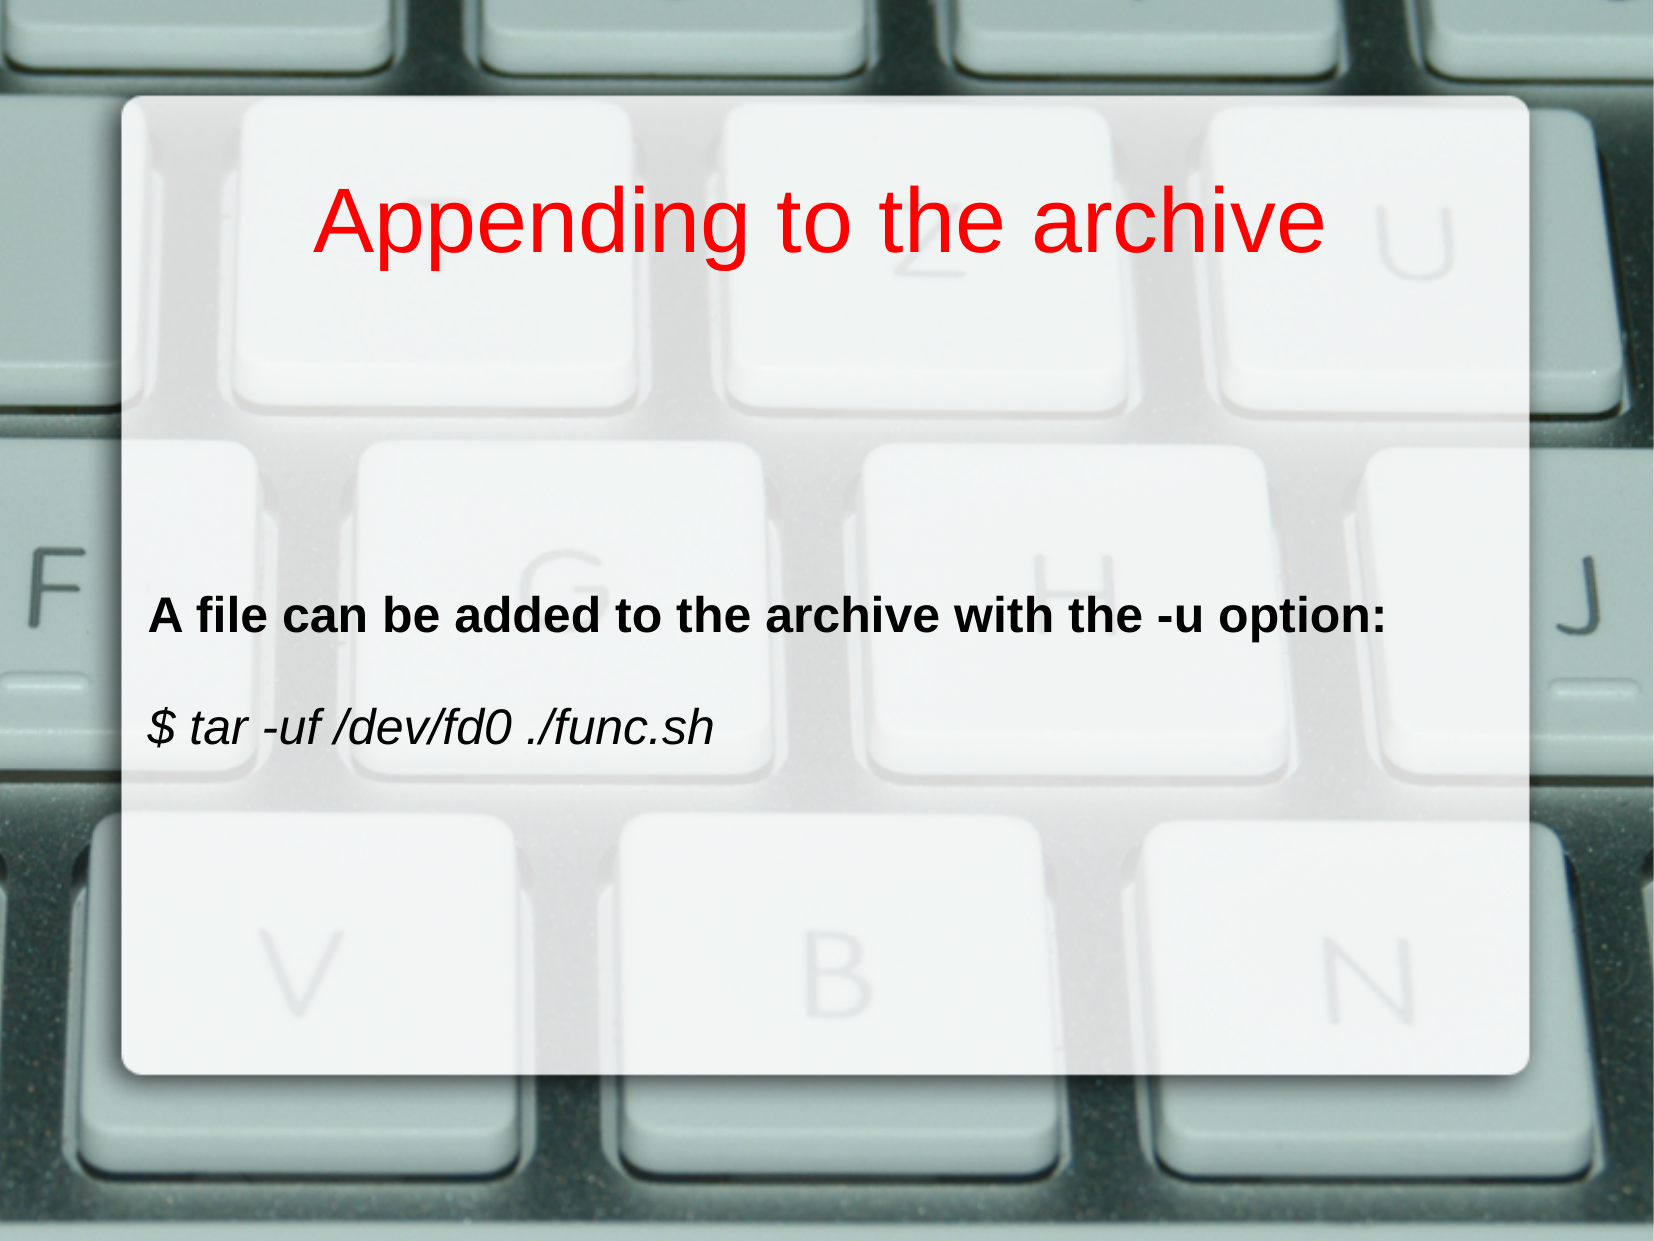

# Appending to the archive
A file can be added to the archive with the -u option:
$ tar -uf /dev/fd0 ./func.sh